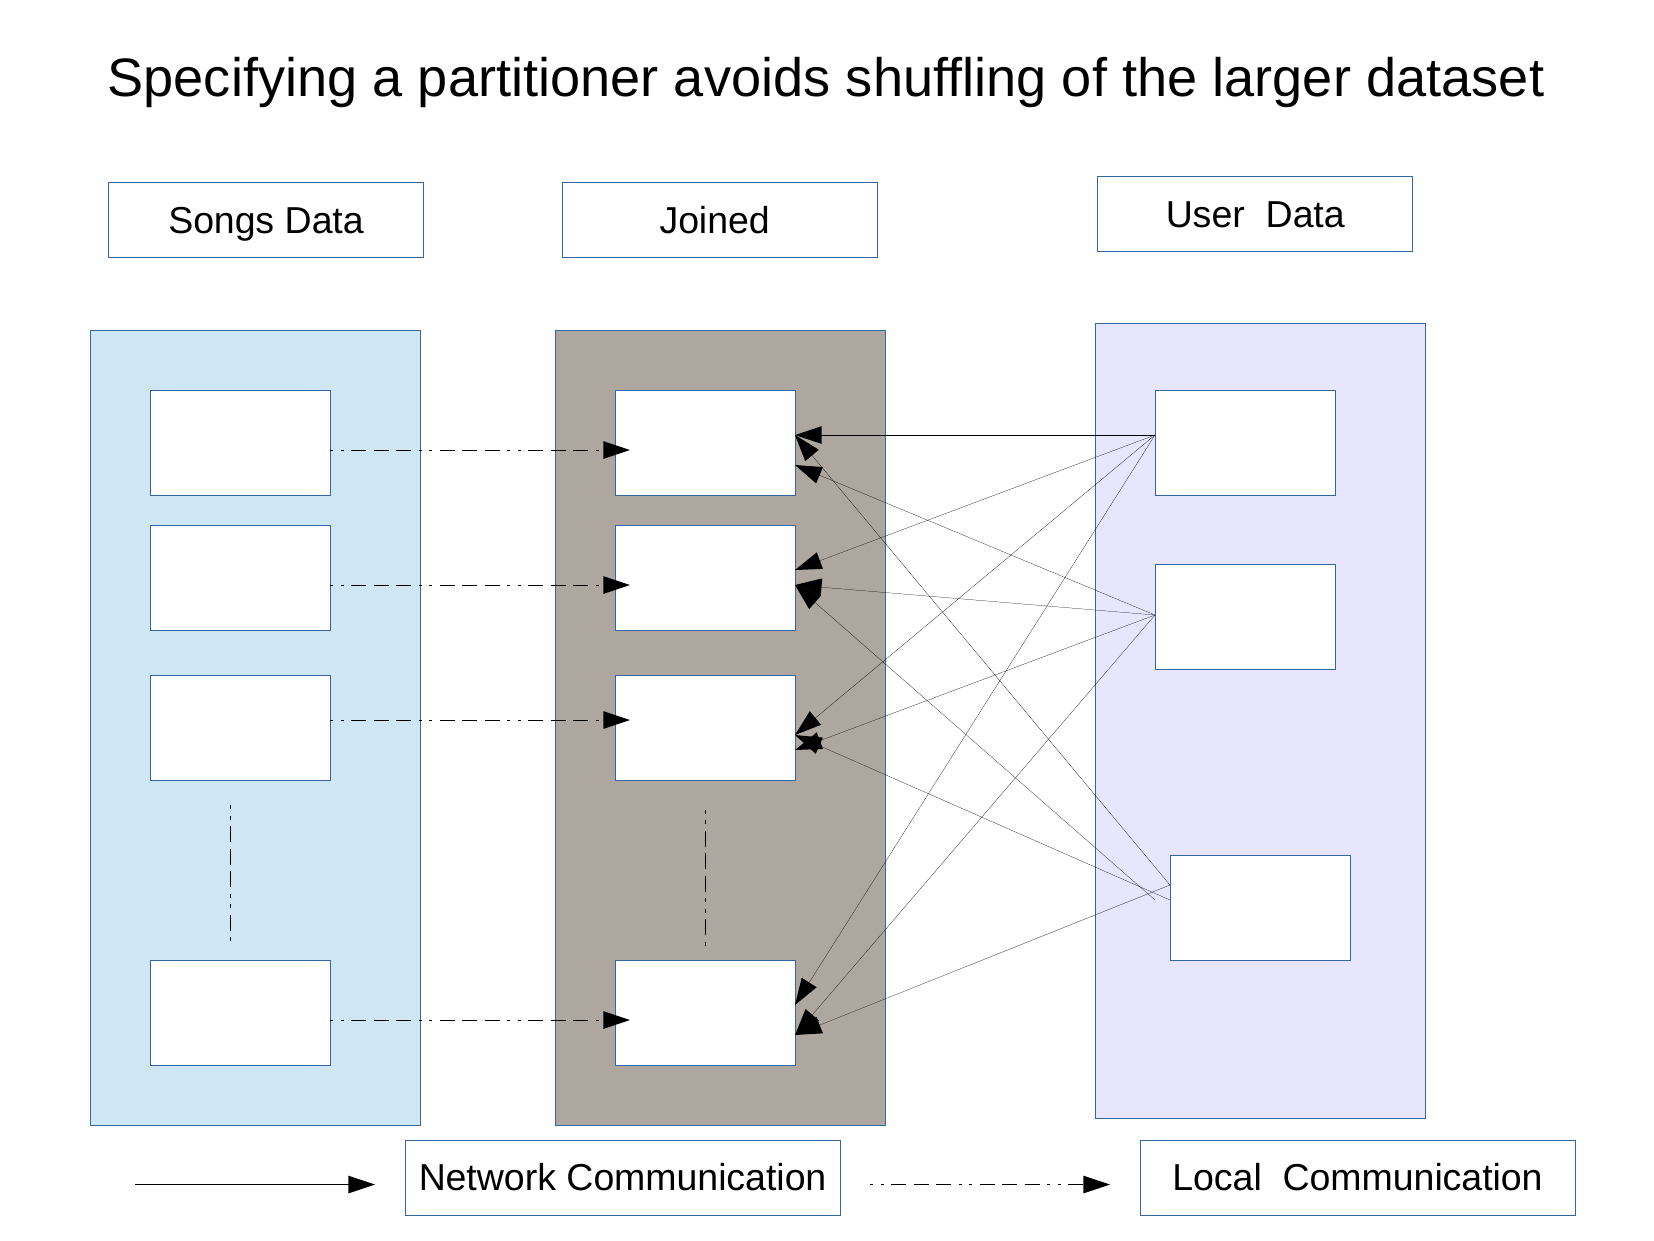

# Specifying a partitioner avoids shuffling of the larger dataset
User Data
Songs Data
Joined
Network Communication
Local Communication